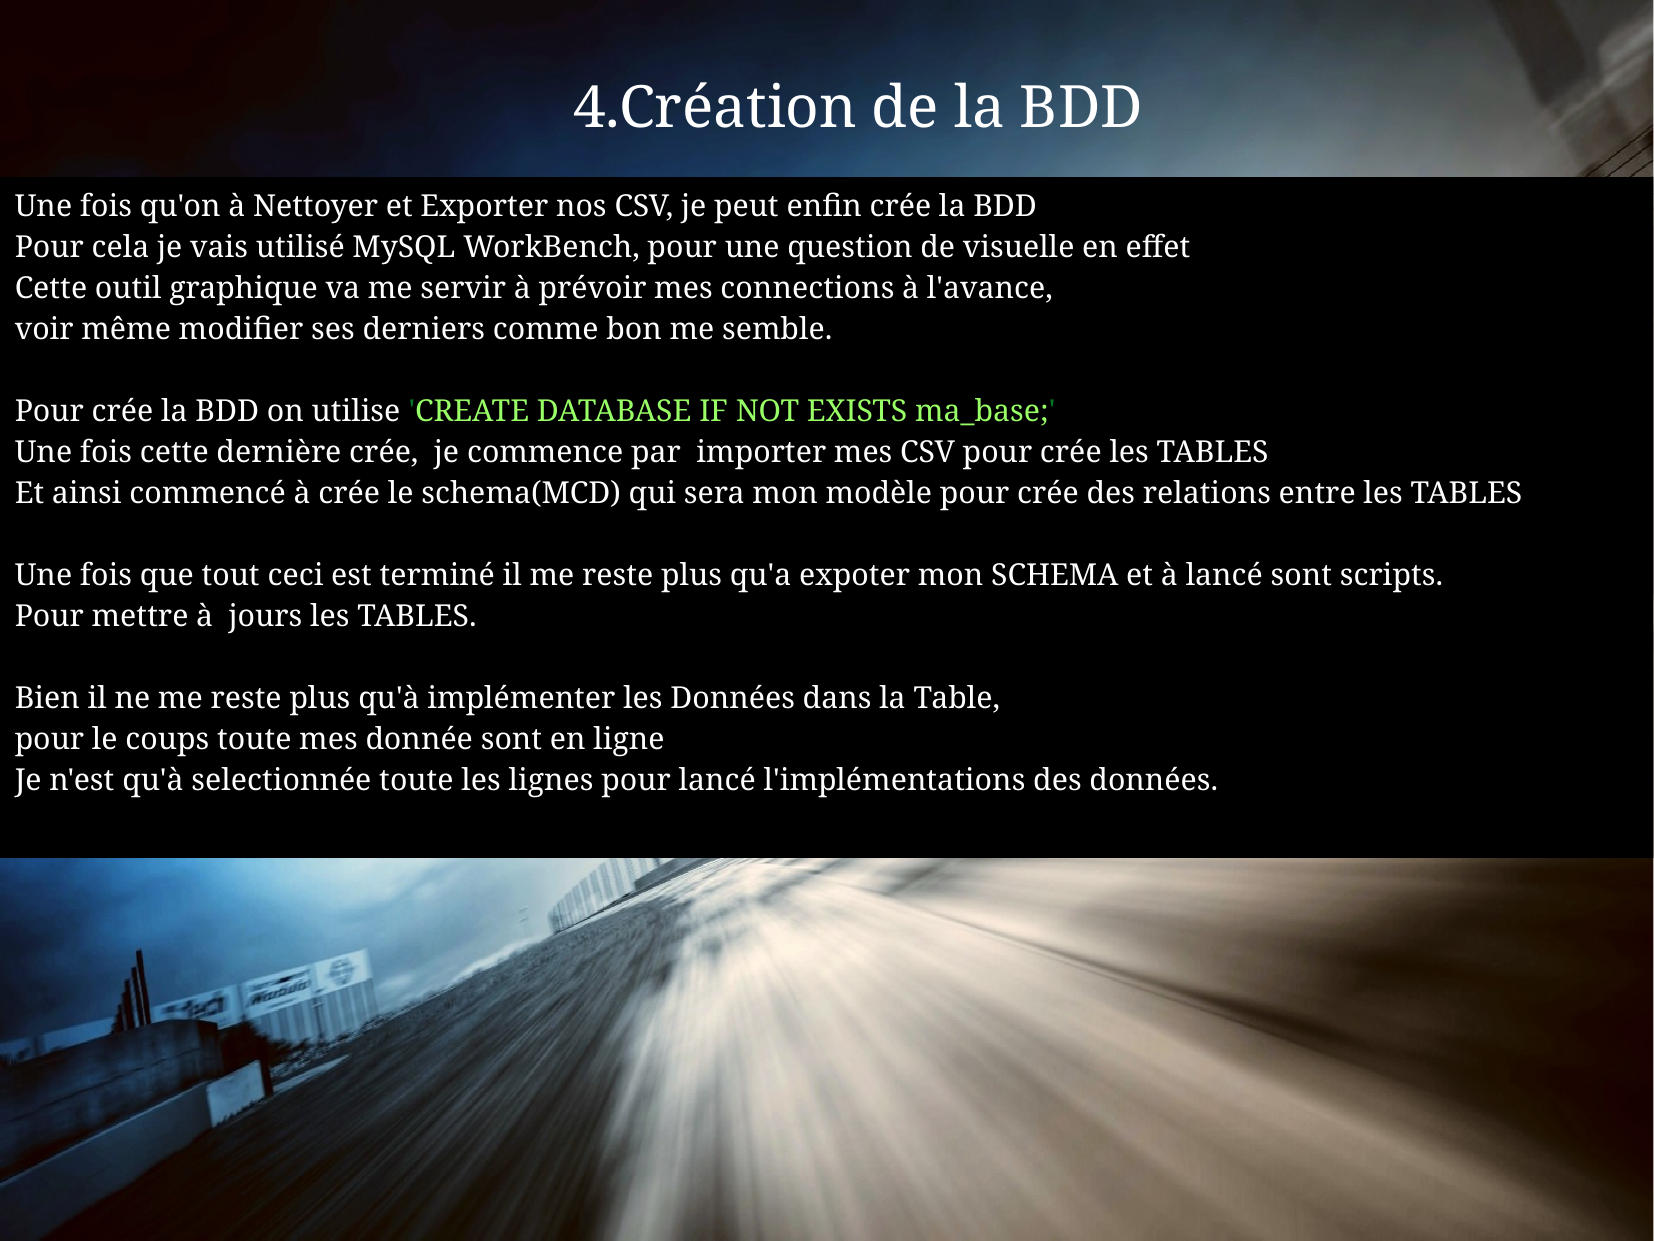

4.Création de la BDD
Une fois qu'on à Nettoyer et Exporter nos CSV, je peut enfin crée la BDD
Pour cela je vais utilisé MySQL WorkBench, pour une question de visuelle en effet
Cette outil graphique va me servir à prévoir mes connections à l'avance,
voir même modifier ses derniers comme bon me semble.
Pour crée la BDD on utilise 'CREATE DATABASE IF NOT EXISTS ma_base;'
Une fois cette dernière crée, je commence par importer mes CSV pour crée les TABLES
Et ainsi commencé à crée le schema(MCD) qui sera mon modèle pour crée des relations entre les TABLES
Une fois que tout ceci est terminé il me reste plus qu'a expoter mon SCHEMA et à lancé sont scripts.
Pour mettre à jours les TABLES.
Bien il ne me reste plus qu'à implémenter les Données dans la Table,
pour le coups toute mes donnée sont en ligne
Je n'est qu'à selectionnée toute les lignes pour lancé l'implémentations des données.
CHEFF1 (F1 Online)